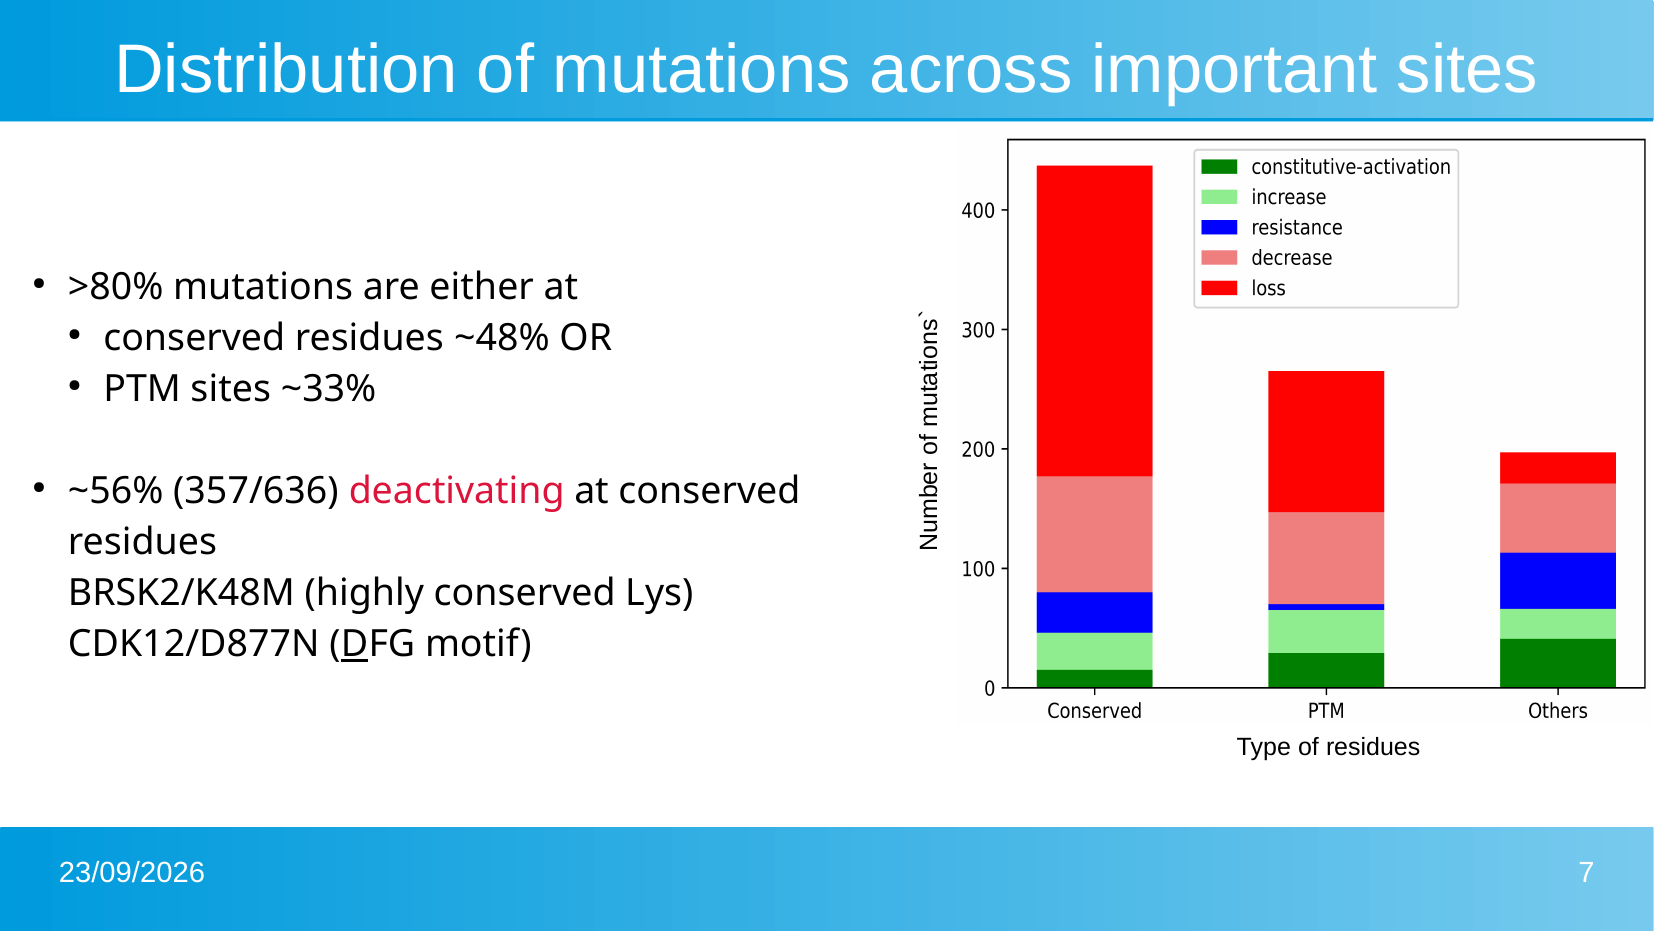

# Distribution of mutations across important sites
>80% mutations are either at
conserved residues ~48% OR
PTM sites ~33%
~56% (357/636) deactivating at conserved residues
BRSK2/K48M (highly conserved Lys)
CDK12/D877N (DFG motif)
Number of mutations`
Type of residues
7